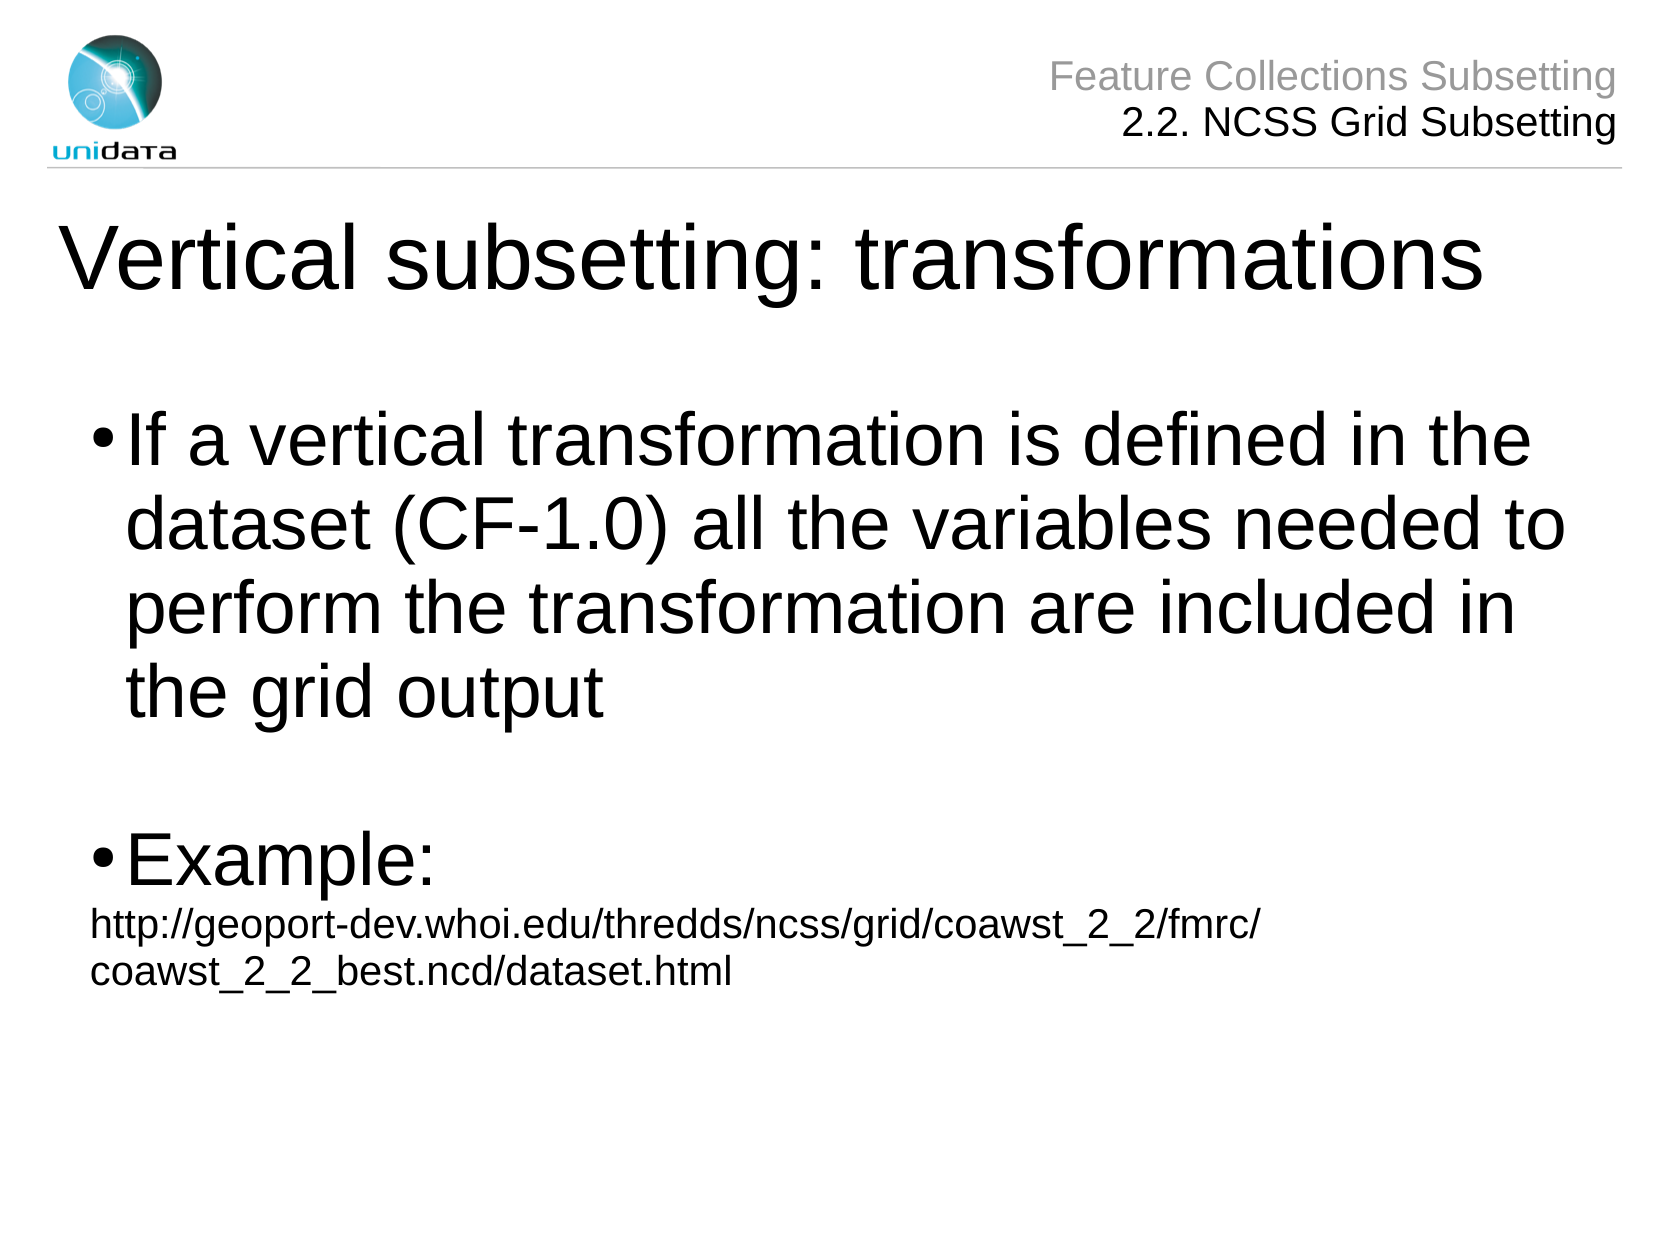

Feature Collections Subsetting
2.2. NCSS Grid Subsetting
# Vertical subsetting: transformations
If a vertical transformation is defined in the dataset (CF-1.0) all the variables needed to perform the transformation are included in the grid output
Example:
http://geoport-dev.whoi.edu/thredds/ncss/grid/coawst_2_2/fmrc/coawst_2_2_best.ncd/dataset.html